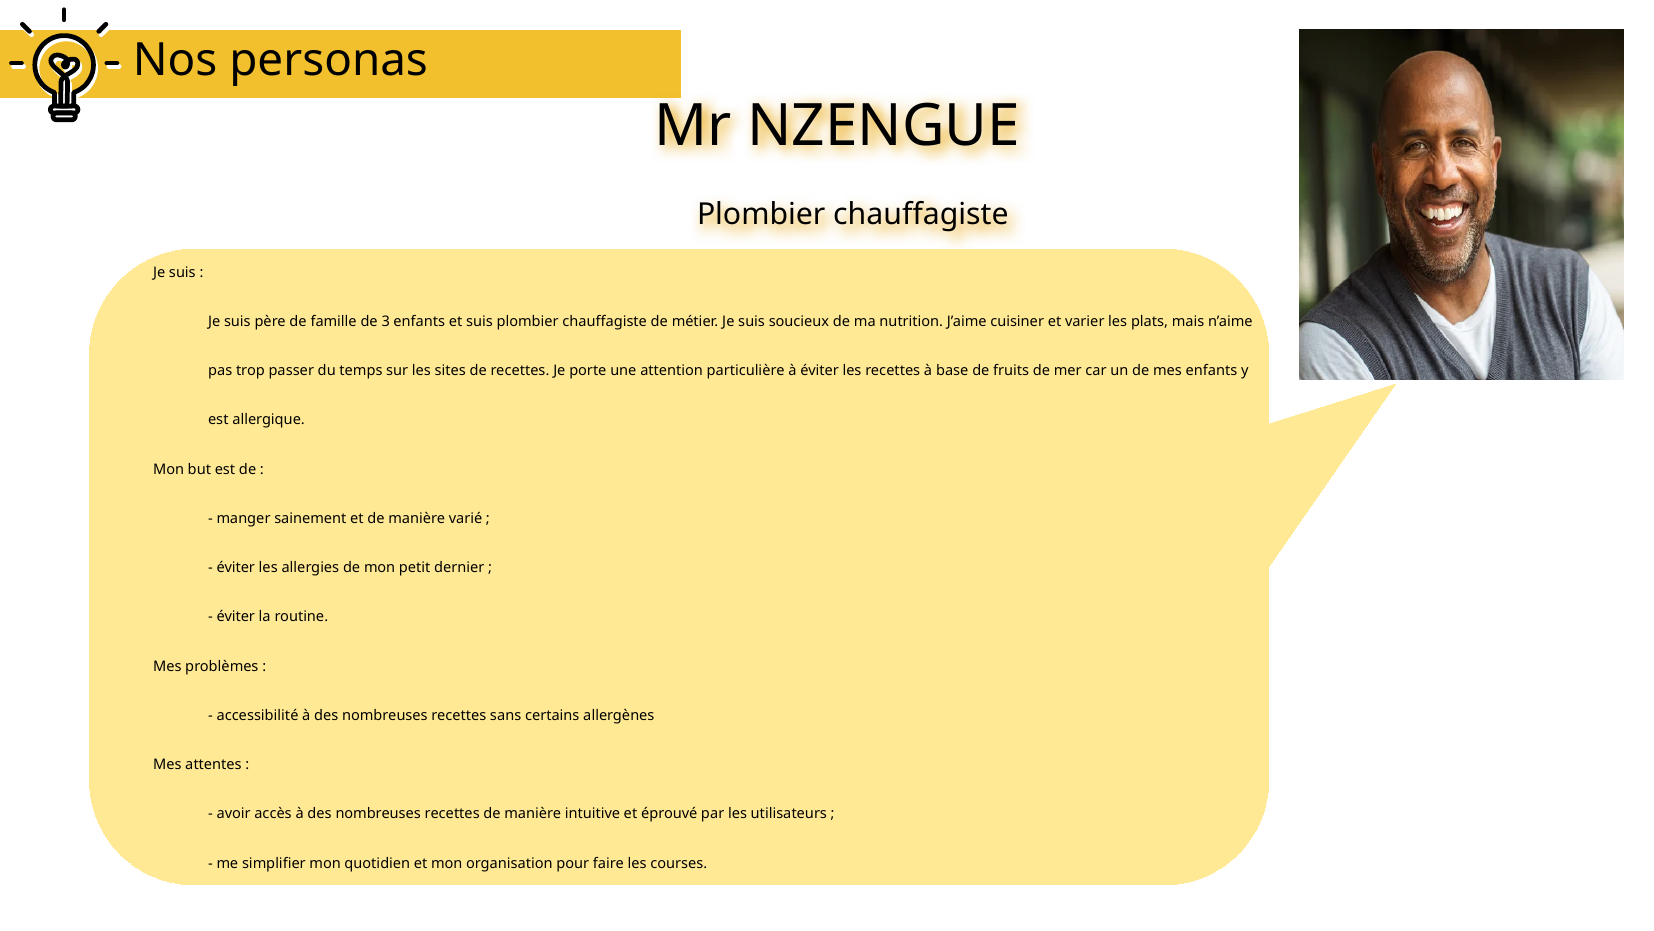

Nos personas
# Mr NZENGUE Plombier chauffagiste
 Je suis :
	Je suis père de famille de 3 enfants et suis plombier chauffagiste de métier. Je suis soucieux de ma nutrition. J’aime cuisiner et varier les plats, mais n’aime
	pas trop passer du temps sur les sites de recettes. Je porte une attention particulière à éviter les recettes à base de fruits de mer car un de mes enfants y
	est allergique.
 Mon but est de :
	- manger sainement et de manière varié ;
	- éviter les allergies de mon petit dernier ;
	- éviter la routine.
 Mes problèmes :
	- accessibilité à des nombreuses recettes sans certains allergènes
 Mes attentes :
	- avoir accès à des nombreuses recettes de manière intuitive et éprouvé par les utilisateurs ;
	- me simplifier mon quotidien et mon organisation pour faire les courses.